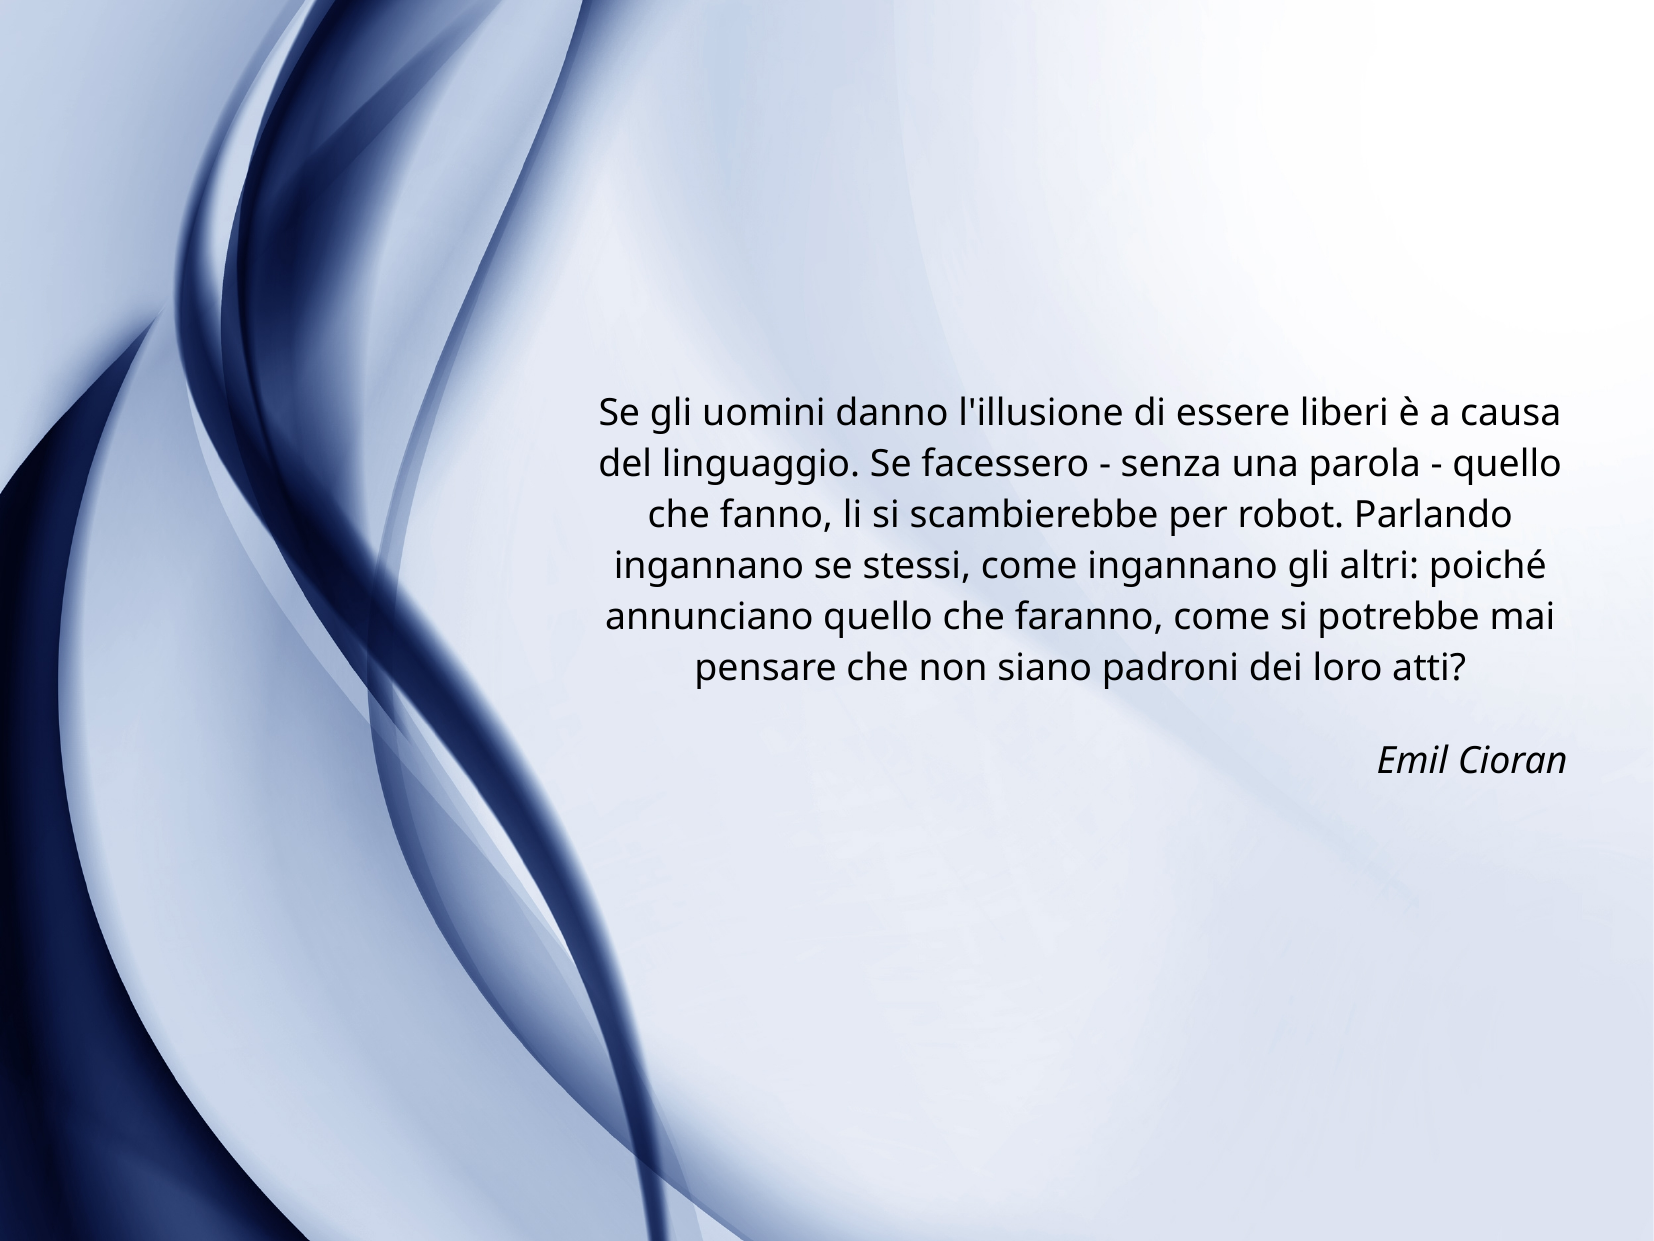

Se gli uomini danno l'illusione di essere liberi è a causa del linguaggio. Se facessero - senza una parola - quello che fanno, li si scambierebbe per robot. Parlando ingannano se stessi, come ingannano gli altri: poiché annunciano quello che faranno, come si potrebbe mai pensare che non siano padroni dei loro atti?
	Emil Cioran